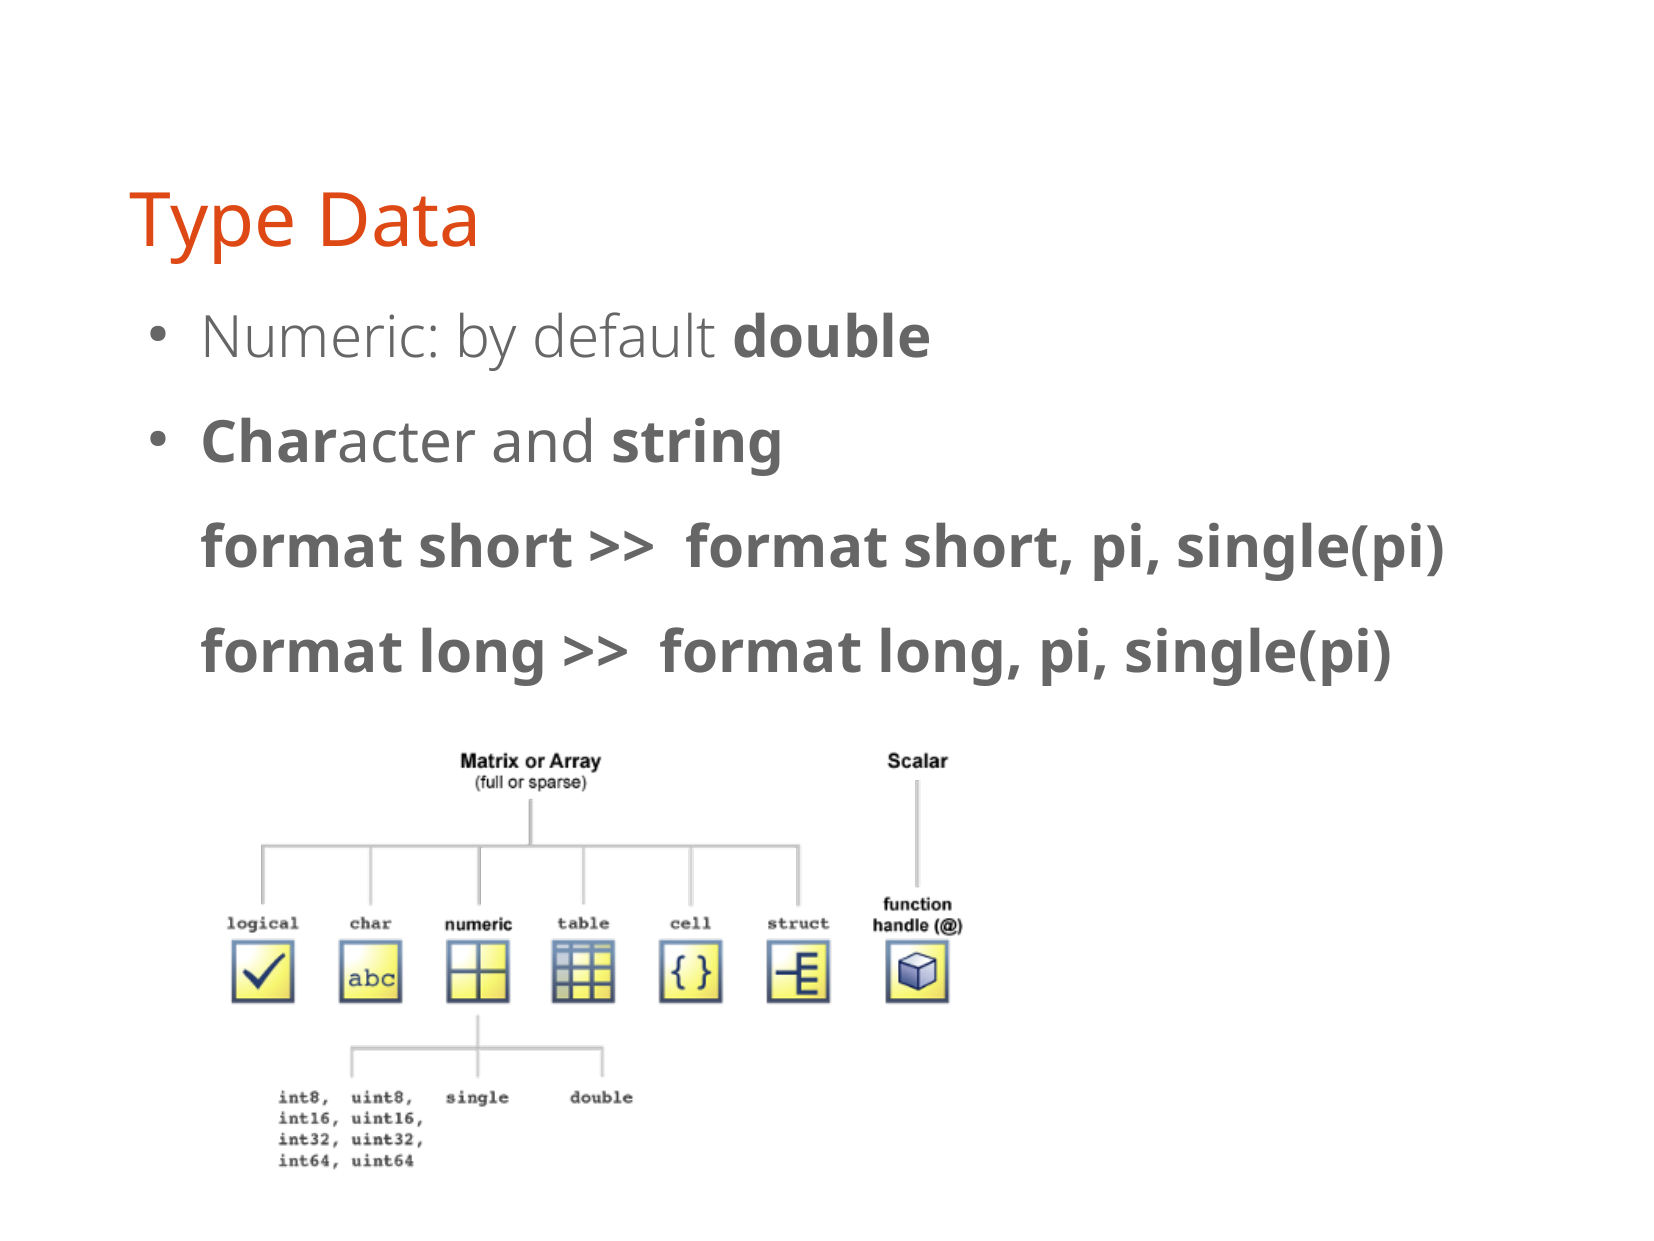

# Type Data
Numeric: by default double
Character and string
format short >> format short, pi, single(pi)
format long >> format long, pi, single(pi)